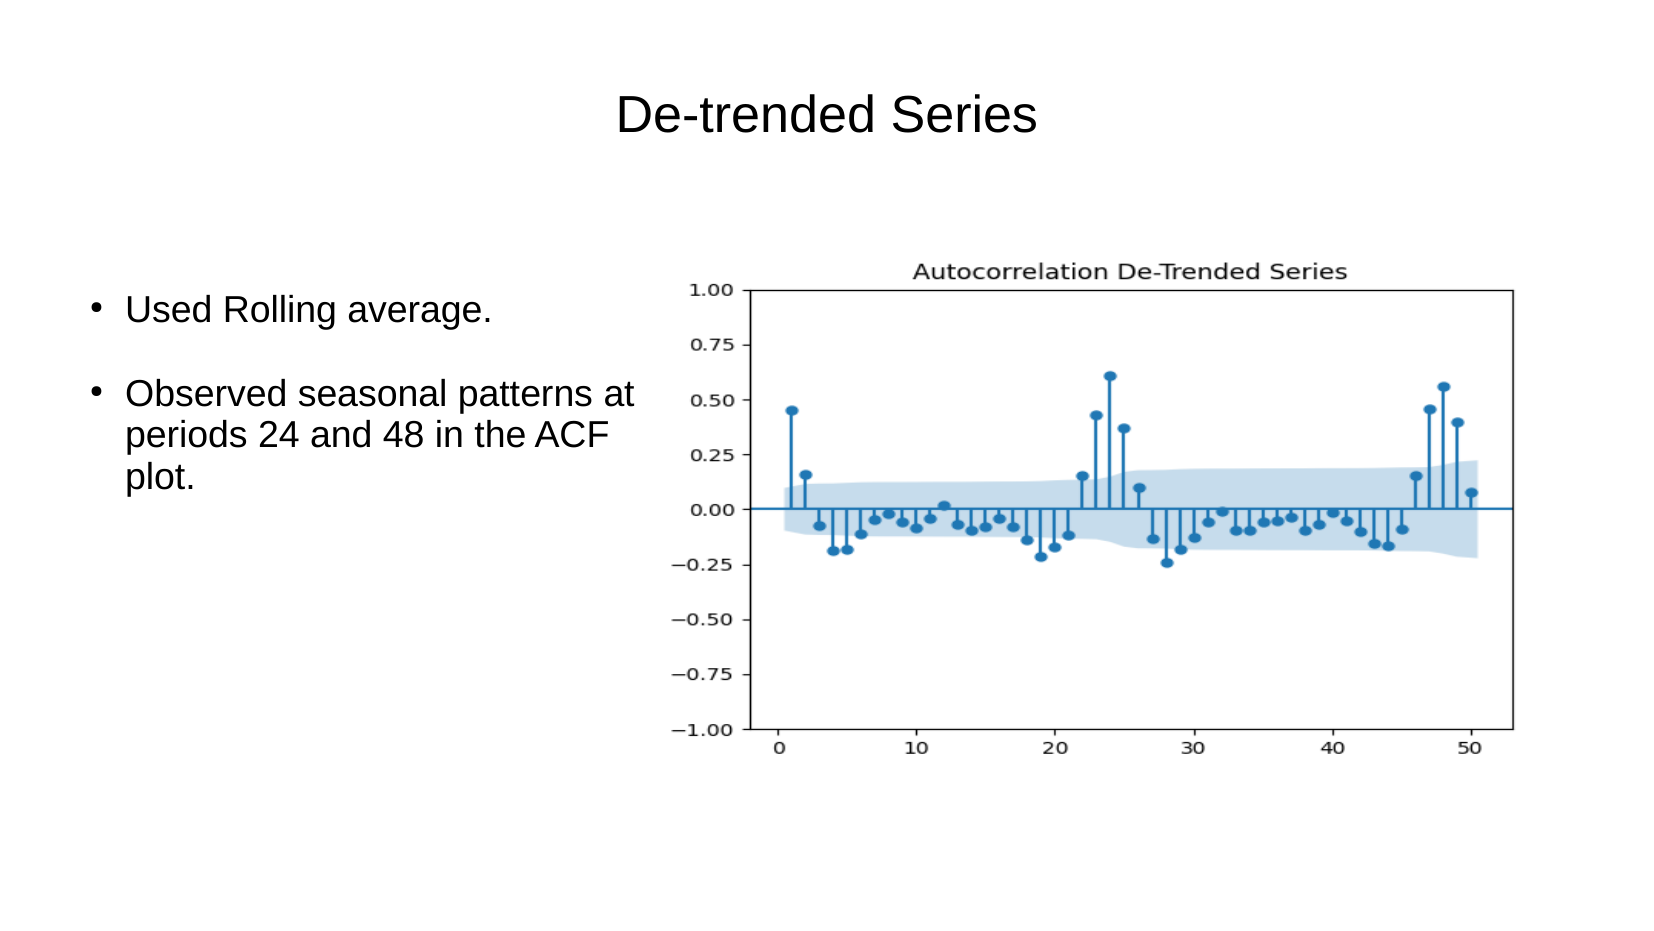

# De-trended Series
Used Rolling average.
Observed seasonal patterns at periods 24 and 48 in the ACF plot.